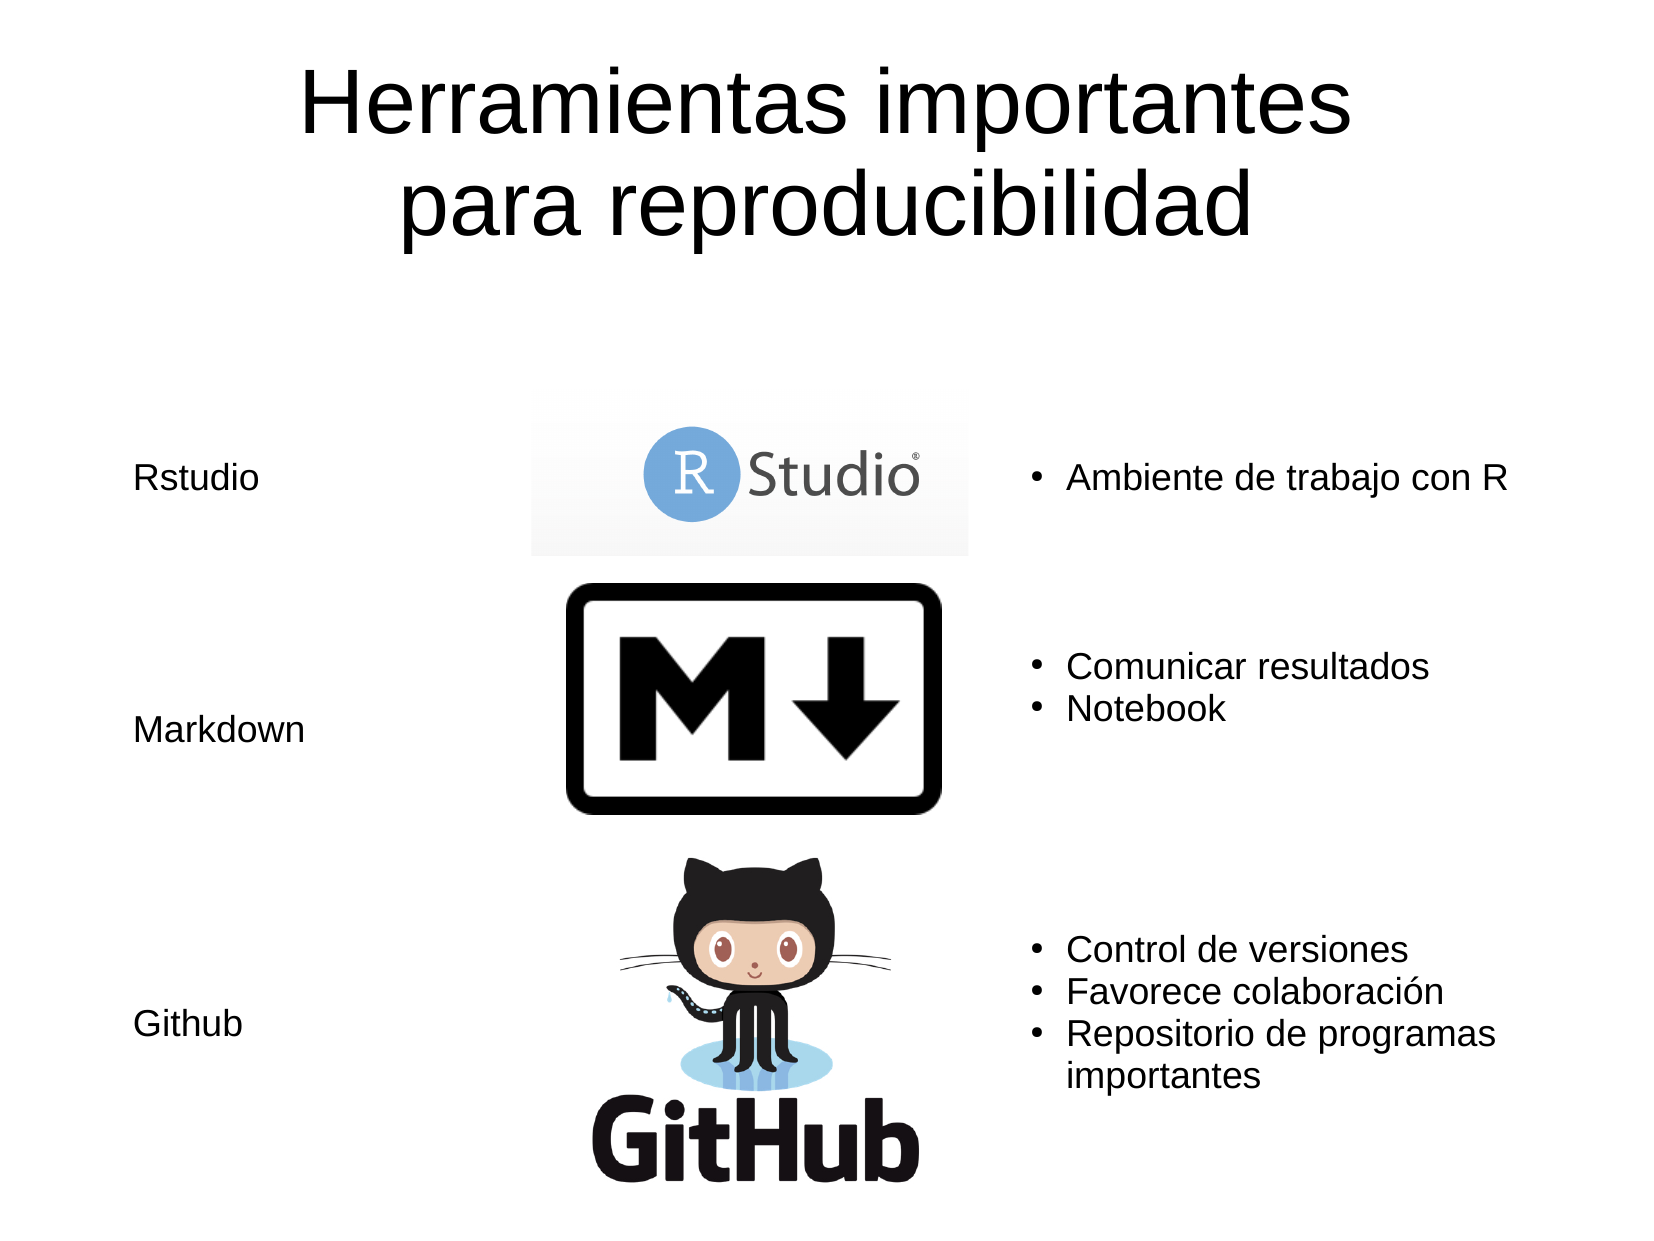

# Herramientas importantes para reproducibilidad
Rstudio
Markdown
Github
Ambiente de trabajo con R
Comunicar resultados
Notebook
Control de versiones
Favorece colaboración
Repositorio de programas
importantes